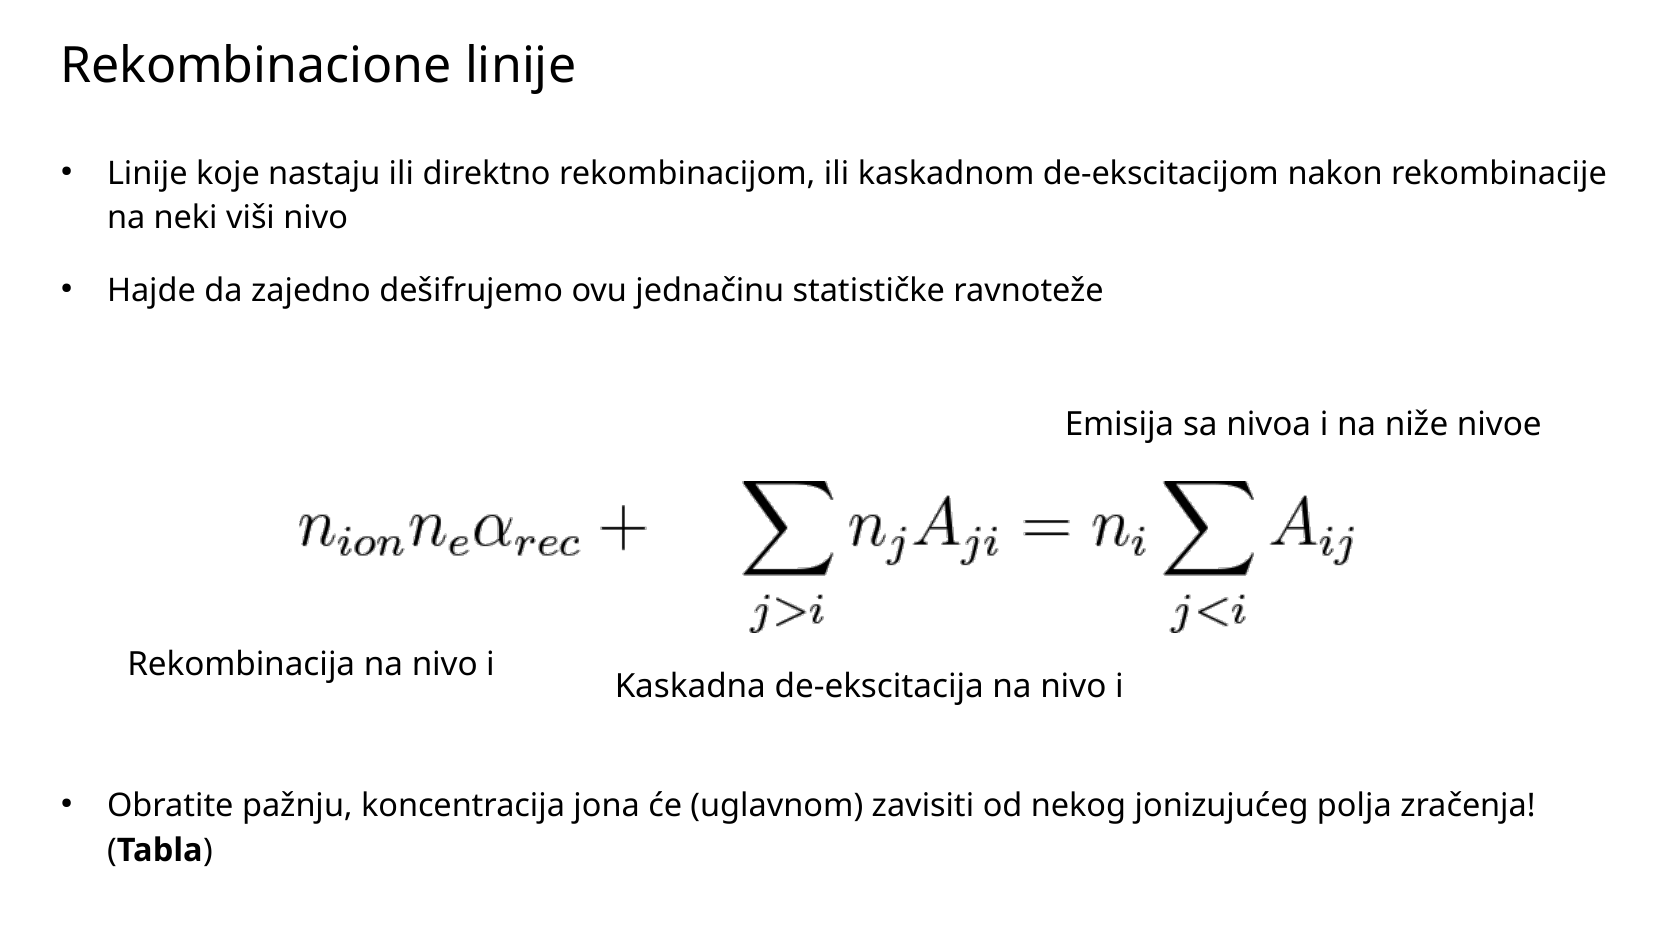

# Rekombinacione linije
Linije koje nastaju ili direktno rekombinacijom, ili kaskadnom de-ekscitacijom nakon rekombinacije na neki viši nivo
Hajde da zajedno dešifrujemo ovu jednačinu statističke ravnoteže
Obratite pažnju, koncentracija jona će (uglavnom) zavisiti od nekog jonizujućeg polja zračenja! (Tabla)
Emisija sa nivoa i na niže nivoe
Rekombinacija na nivo i
Kaskadna de-ekscitacija na nivo i